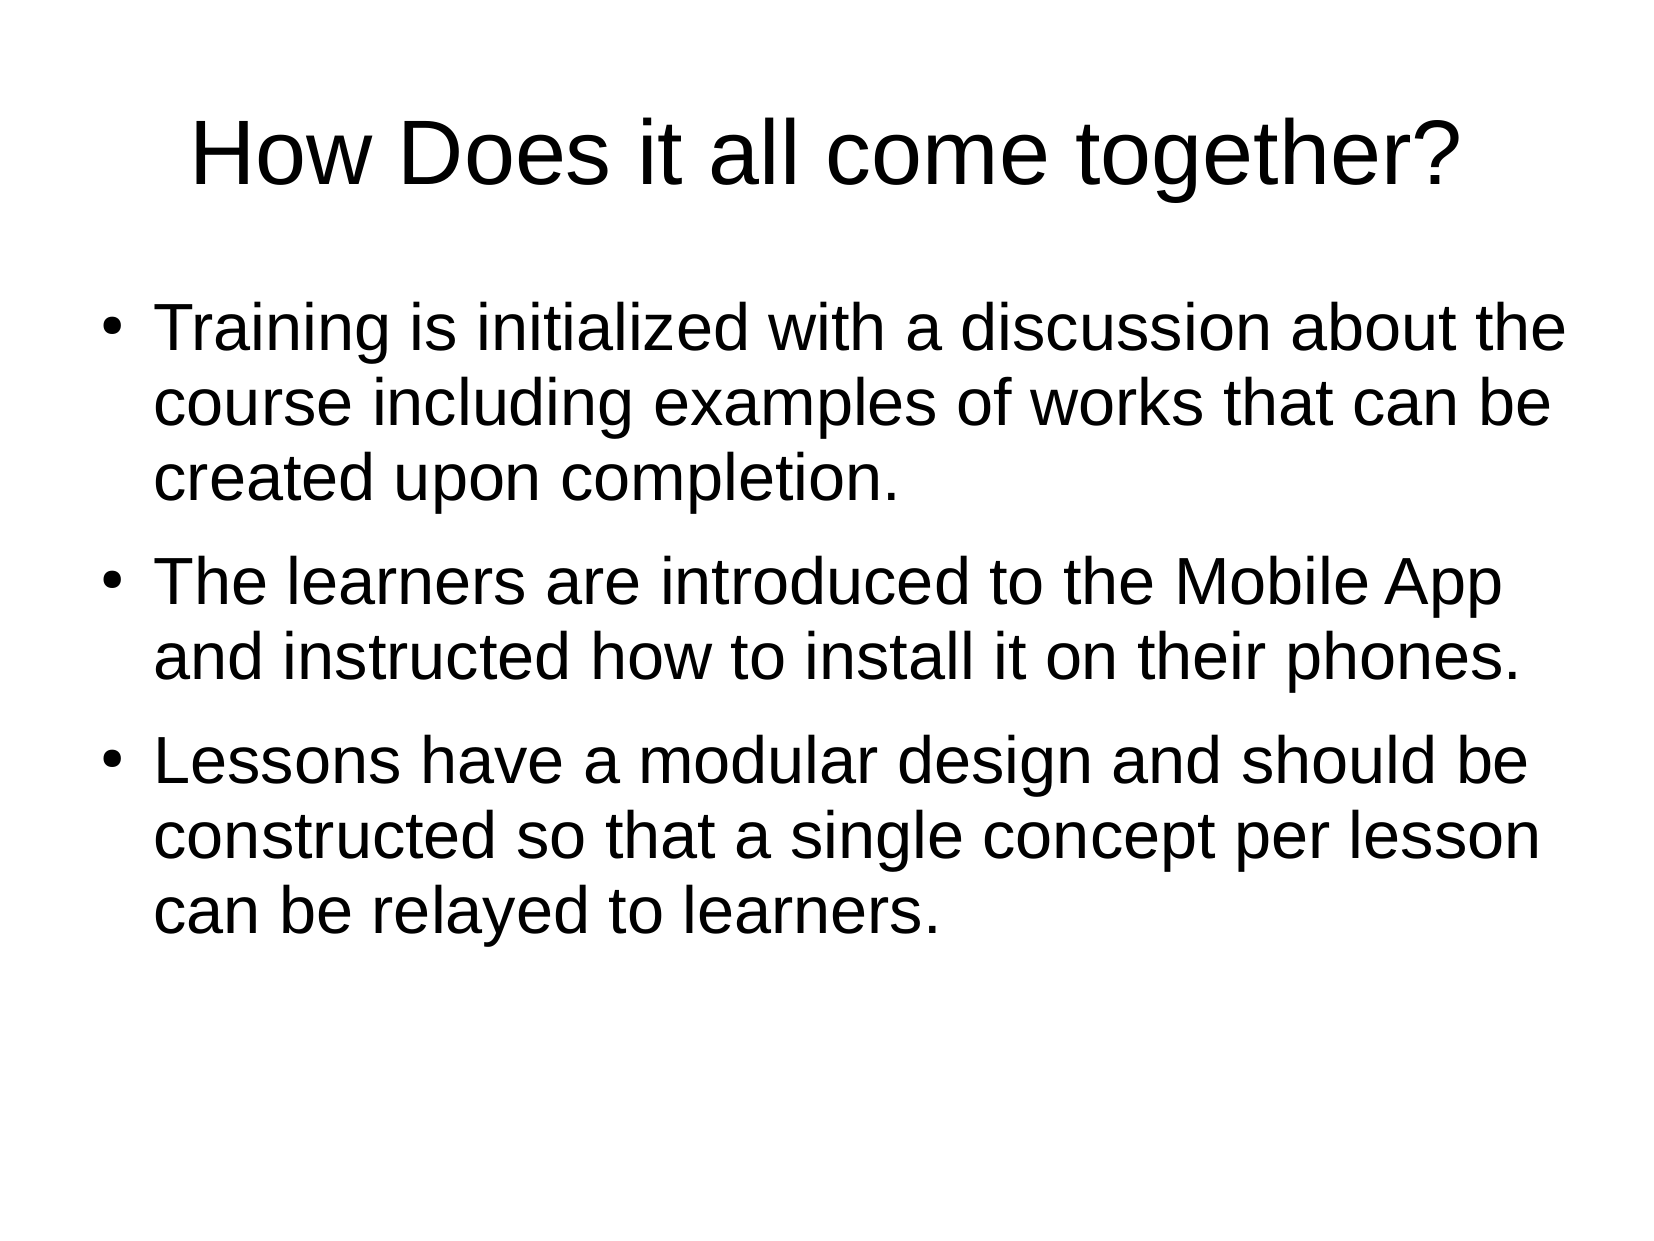

# How Does it all come together?
Training is initialized with a discussion about the course including examples of works that can be created upon completion.
The learners are introduced to the Mobile App and instructed how to install it on their phones.
Lessons have a modular design and should be constructed so that a single concept per lesson can be relayed to learners.